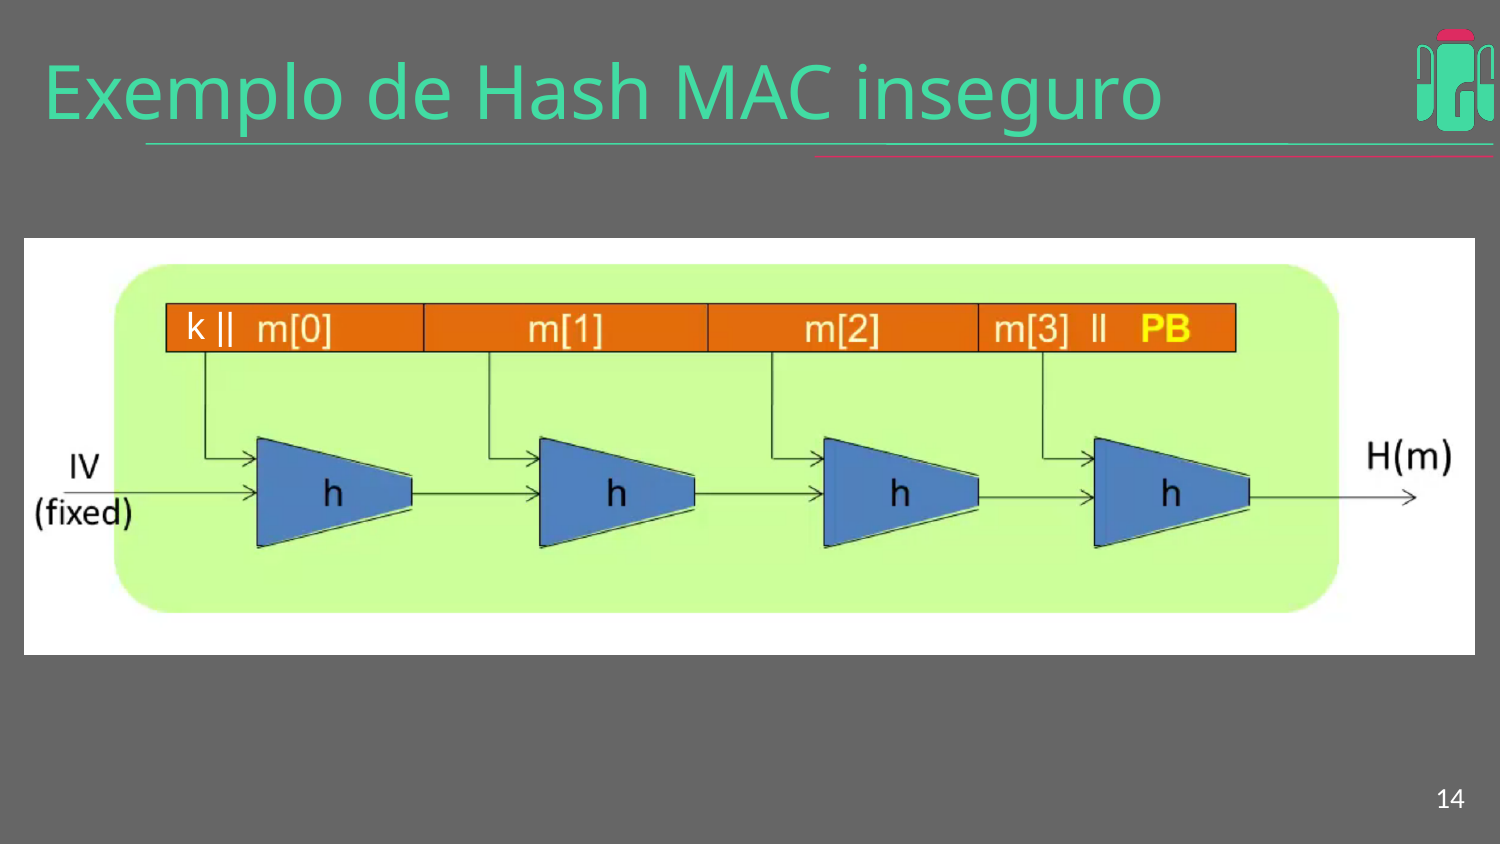

# Exemplo de Hash MAC inseguro
k ||